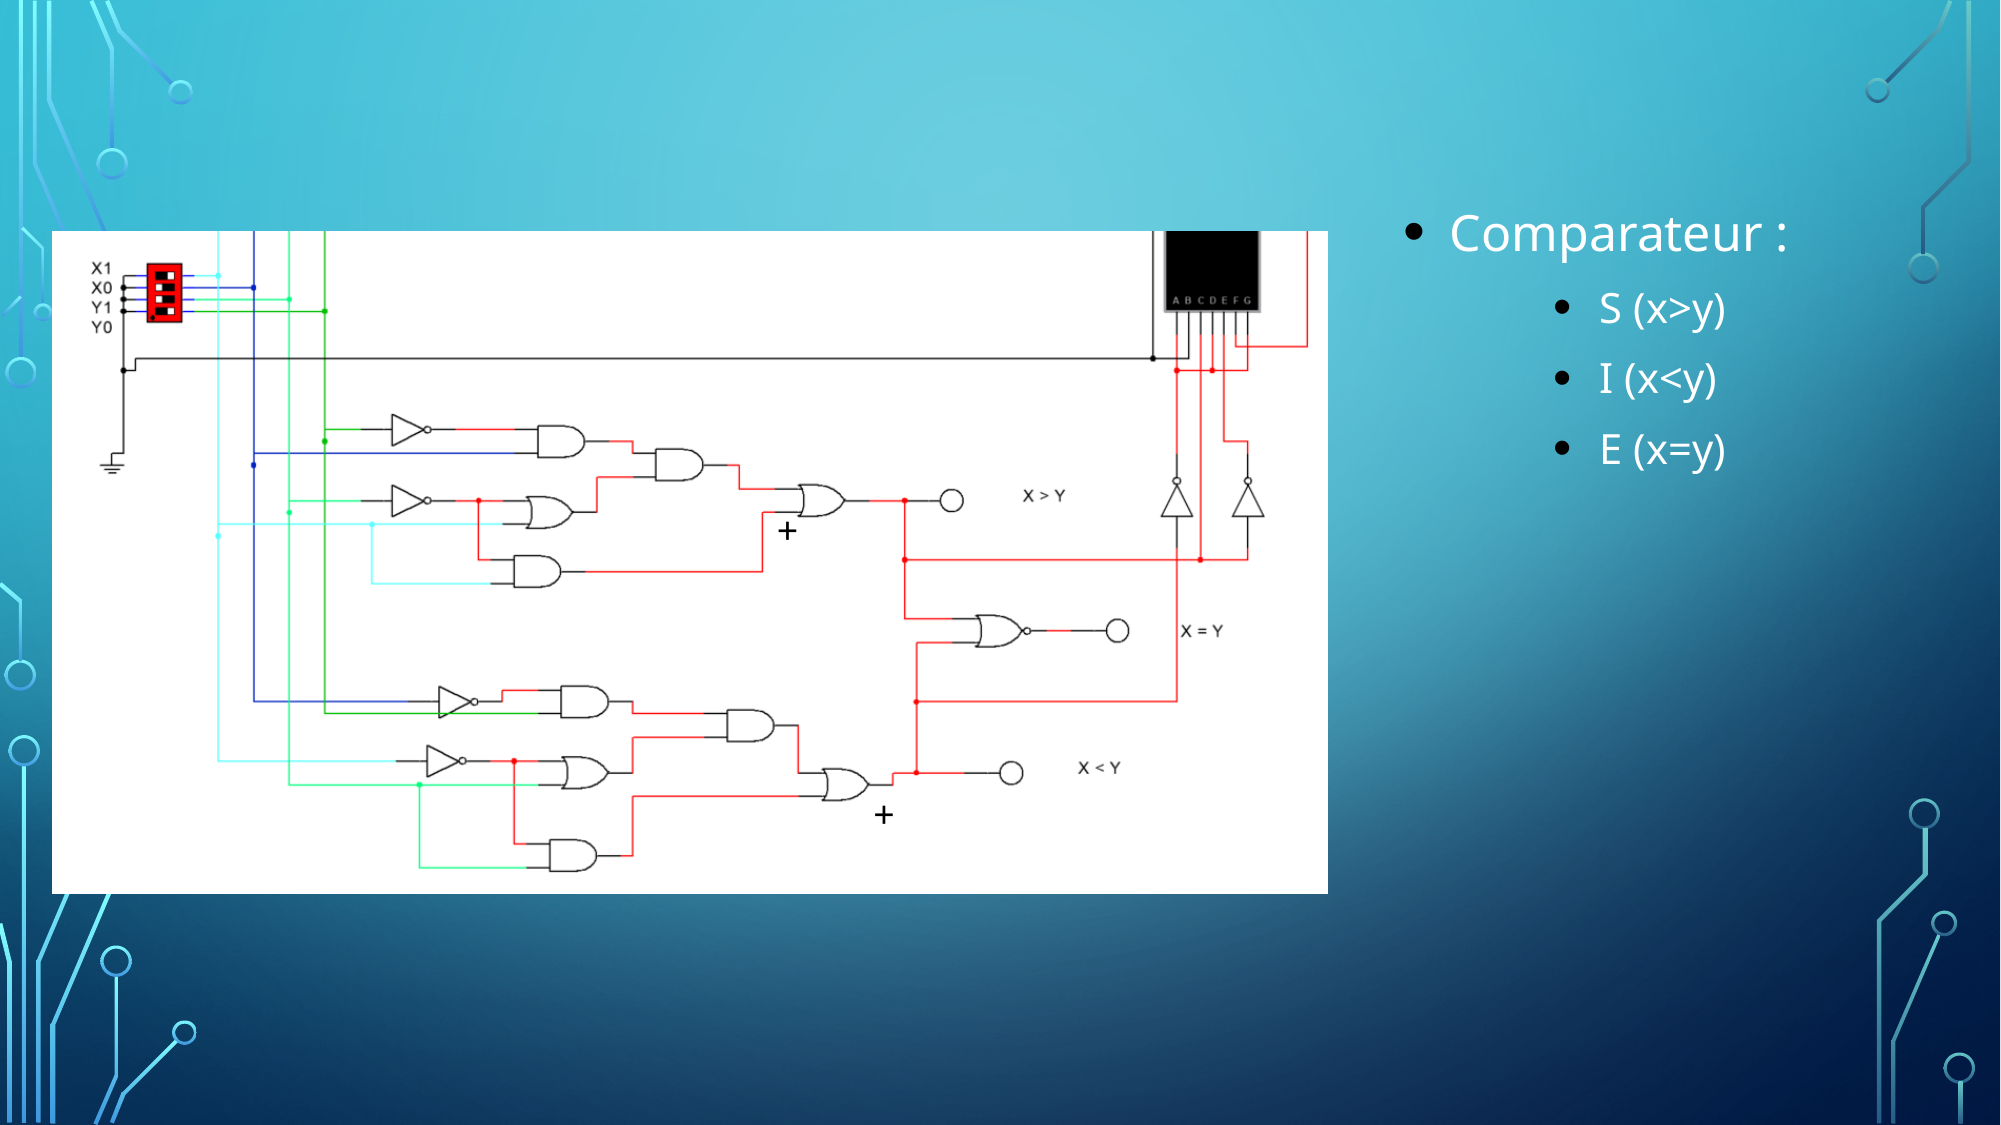

# Comparateur :
S (x>y)
I (x<y)
E (x=y)
 +
+